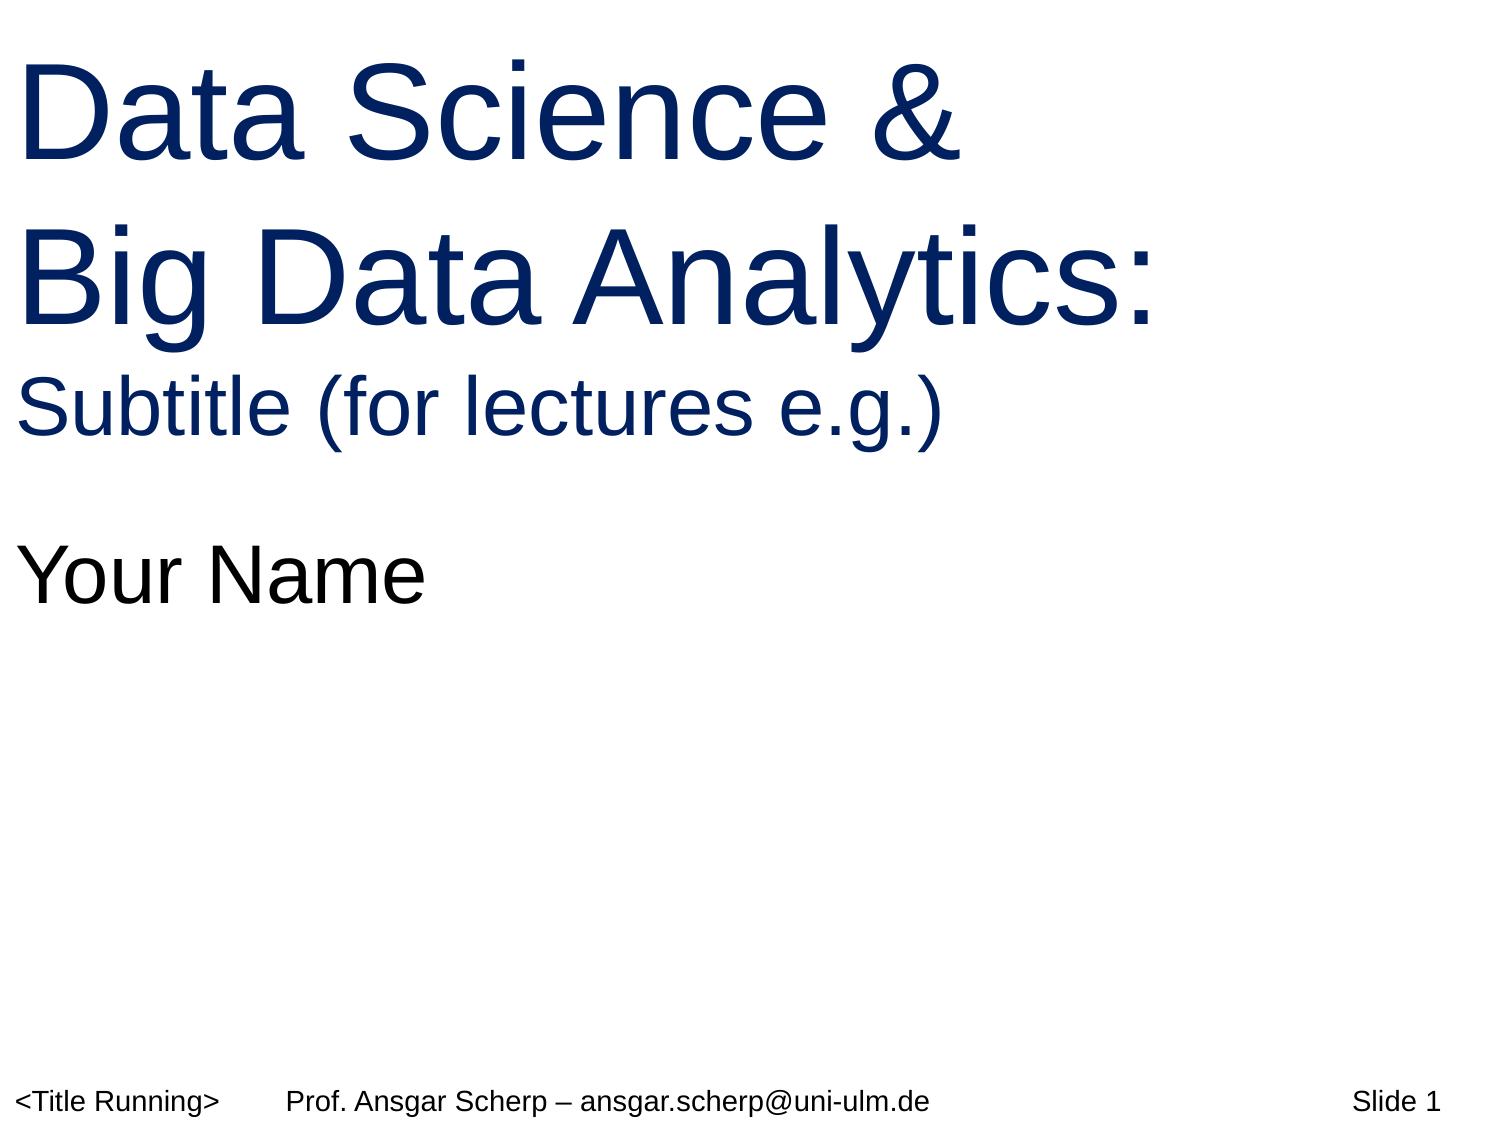

# Data Science & Big Data Analytics: Subtitle (for lectures e.g.)
Your Name